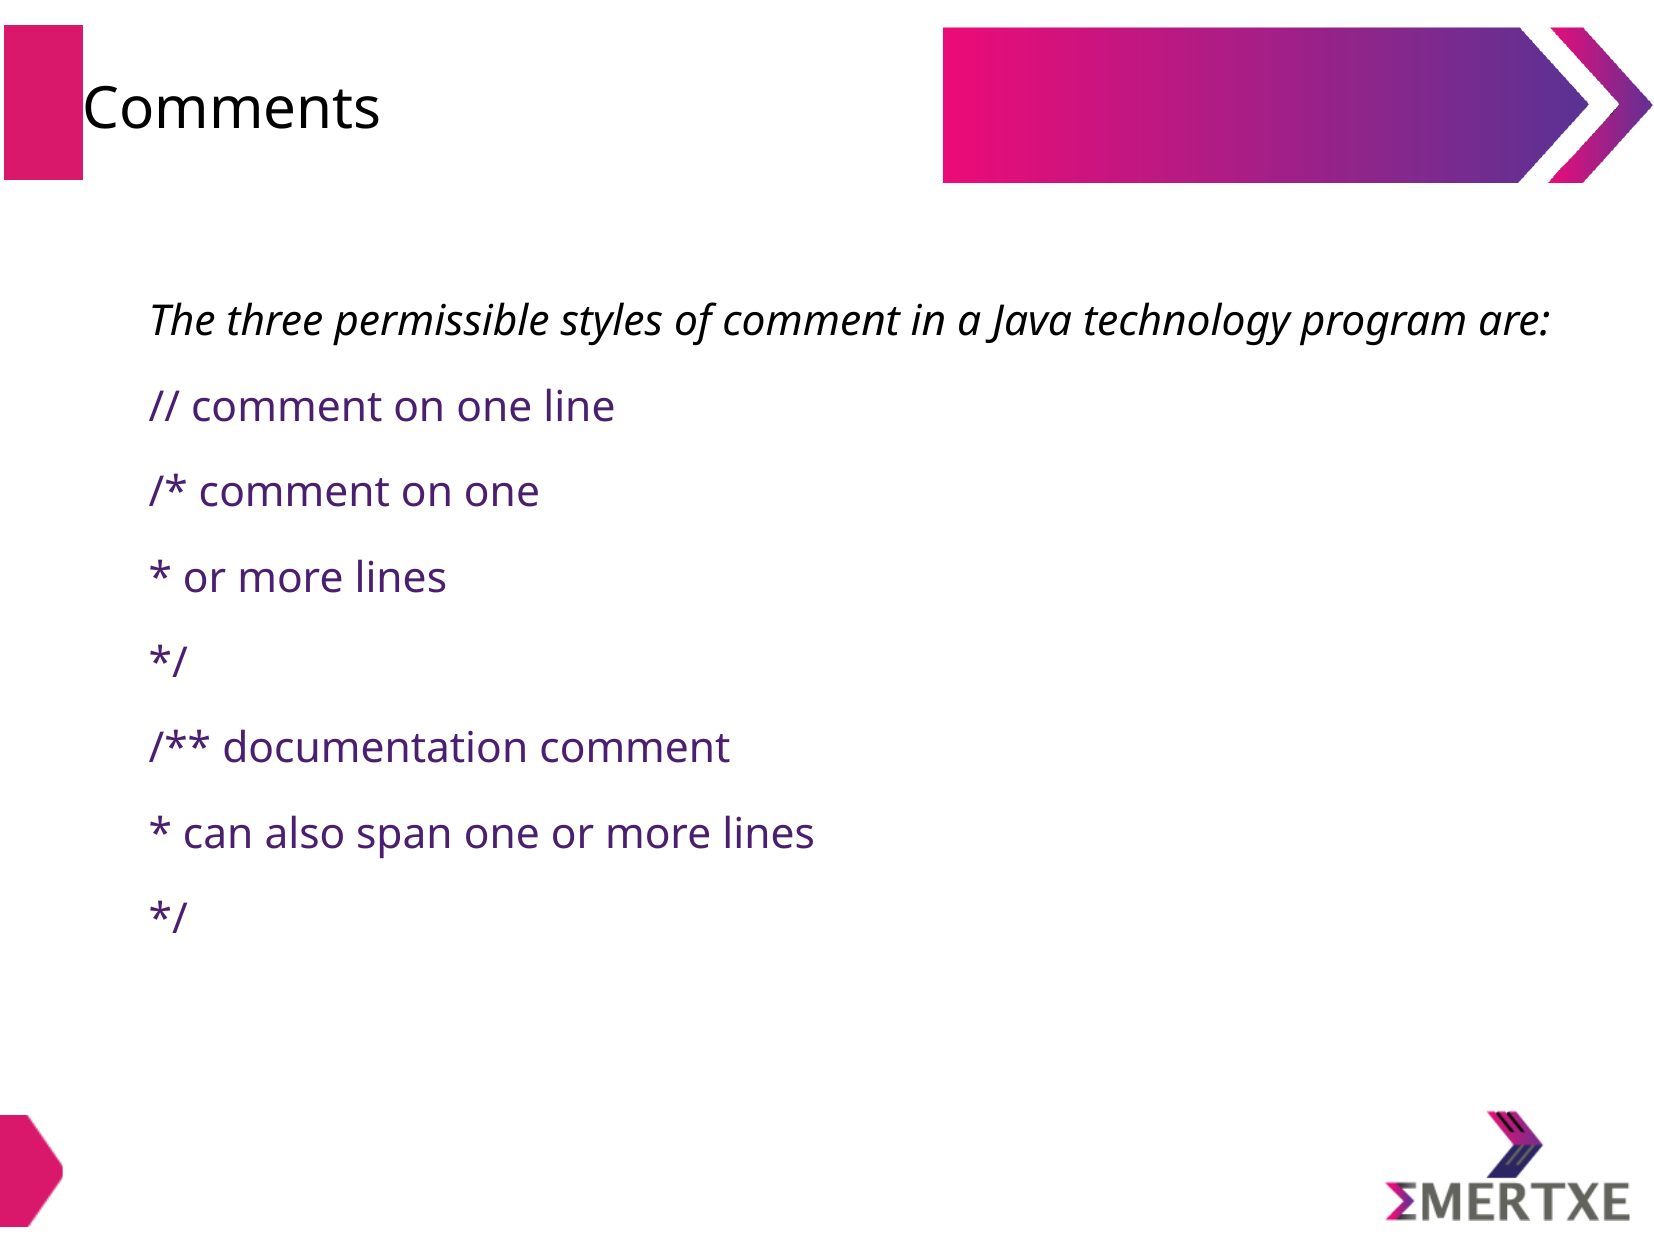

# Comments
The three permissible styles of comment in a Java technology program are:
// comment on one line
/* comment on one
* or more lines
*/
/** documentation comment
* can also span one or more lines
*/